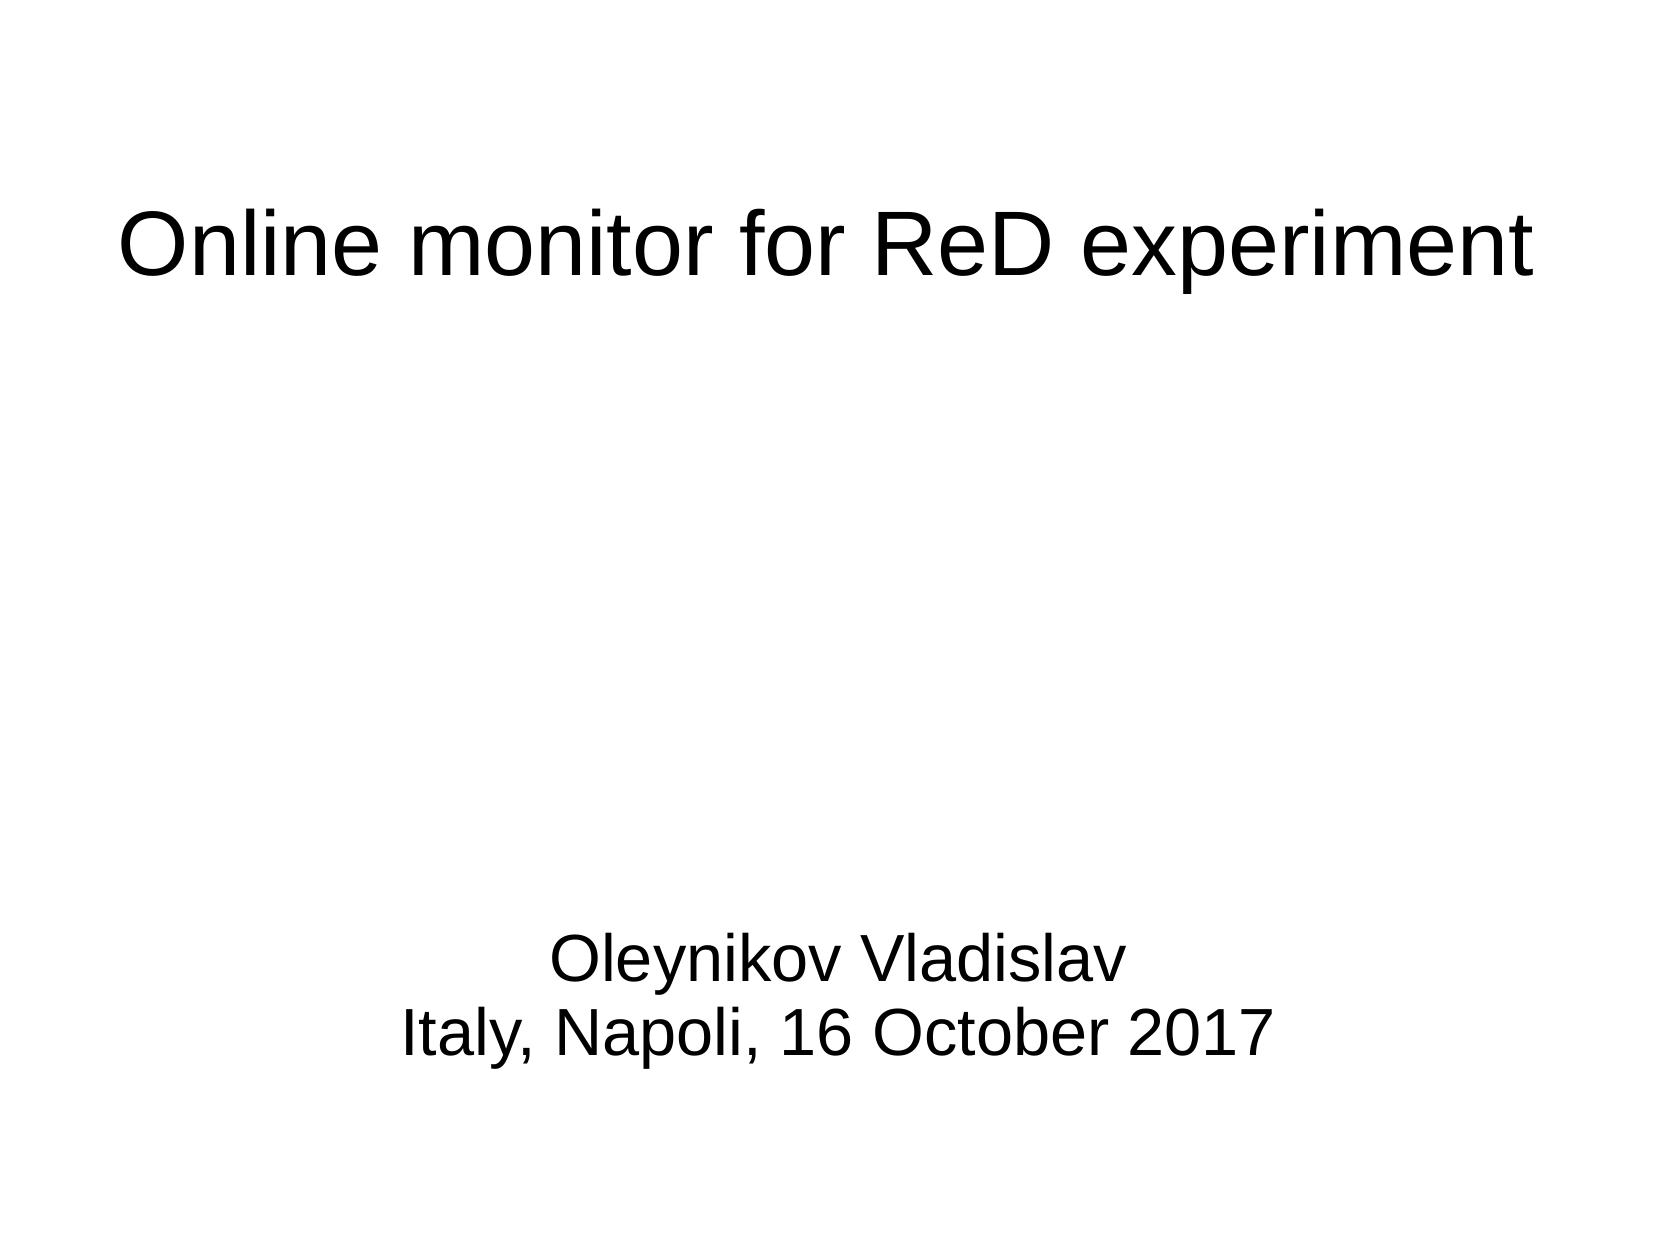

# Online monitor for ReD experiment
Oleynikov Vladislav
Italy, Napoli, 16 October 2017